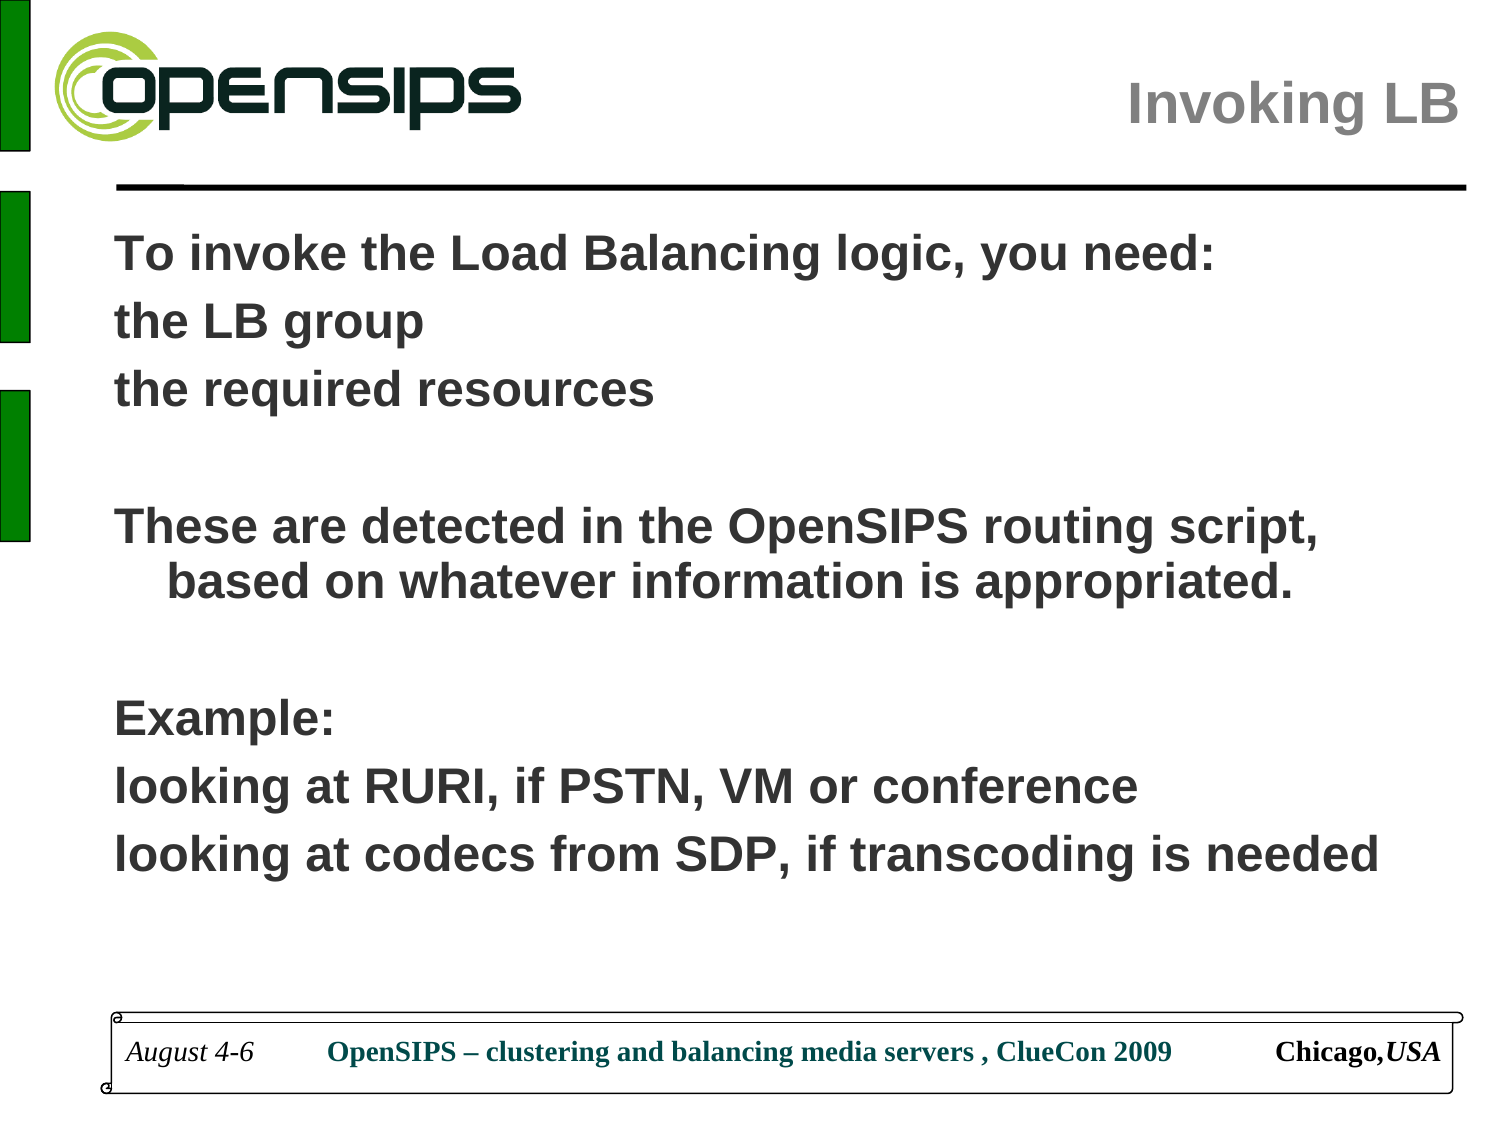

# Invoking LB
To invoke the Load Balancing logic, you need:
the LB group
the required resources
These are detected in the OpenSIPS routing script, based on whatever information is appropriated.
Example:
looking at RURI, if PSTN, VM or conference
looking at codecs from SDP, if transcoding is needed